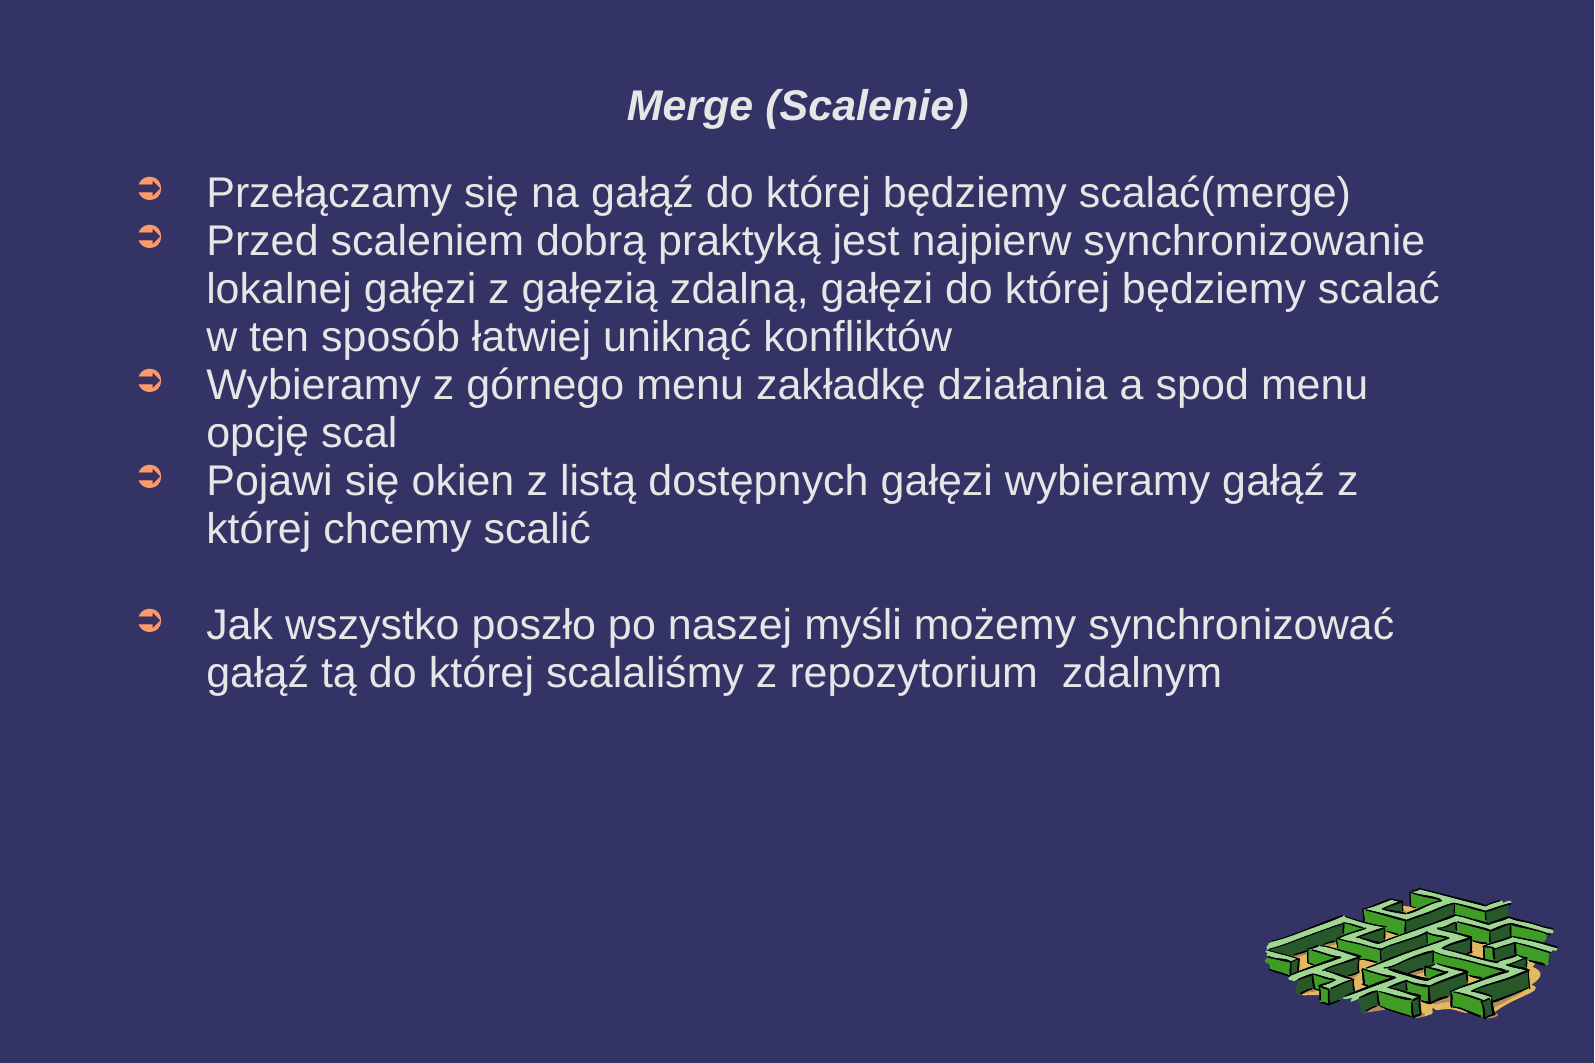

# Merge (Scalenie)
Przełączamy się na gałąź do której będziemy scalać(merge)
Przed scaleniem dobrą praktyką jest najpierw synchronizowanie lokalnej gałęzi z gałęzią zdalną, gałęzi do której będziemy scalać w ten sposób łatwiej uniknąć konfliktów
Wybieramy z górnego menu zakładkę działania a spod menu opcję scal
Pojawi się okien z listą dostępnych gałęzi wybieramy gałąź z której chcemy scalić
Jak wszystko poszło po naszej myśli możemy synchronizować gałąź tą do której scalaliśmy z repozytorium zdalnym